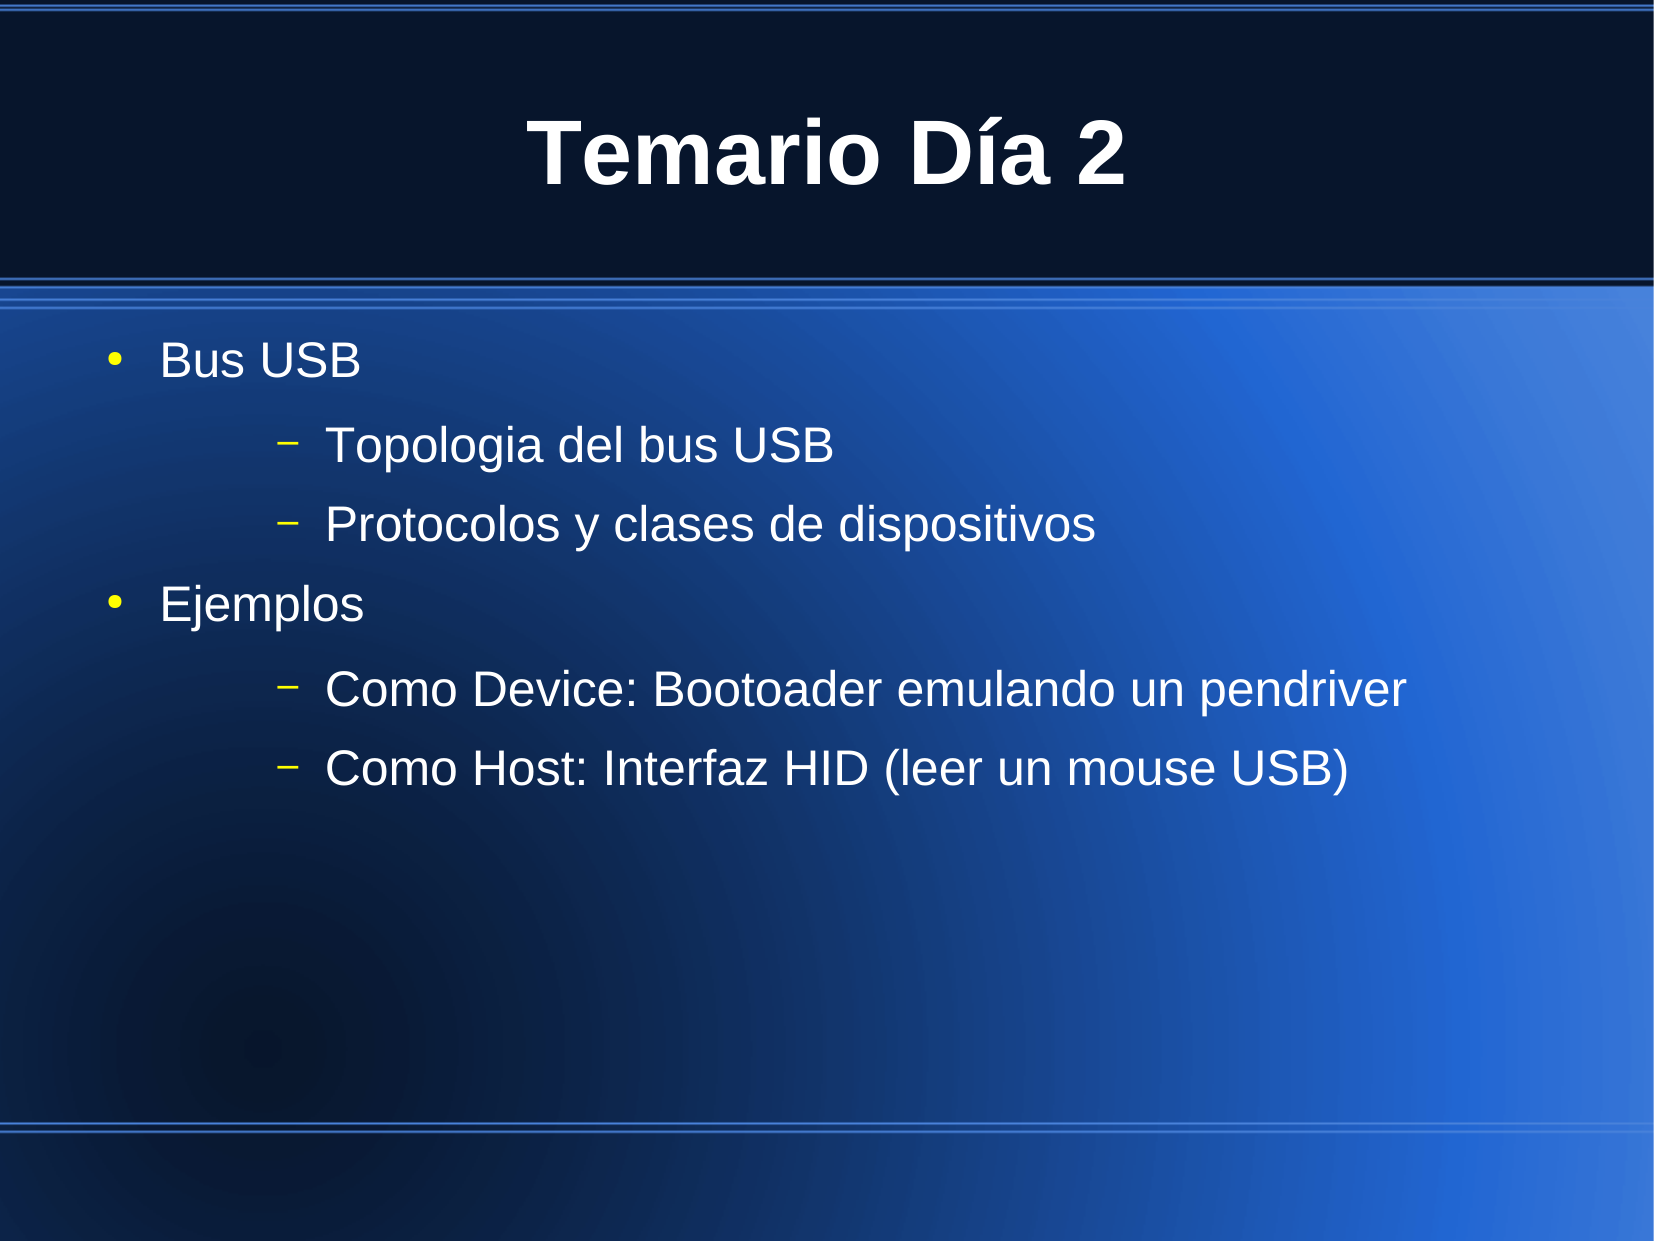

# Temario Día 2
Bus USB
Topologia del bus USB
Protocolos y clases de dispositivos
Ejemplos
Como Device: Bootoader emulando un pendriver
Como Host: Interfaz HID (leer un mouse USB)